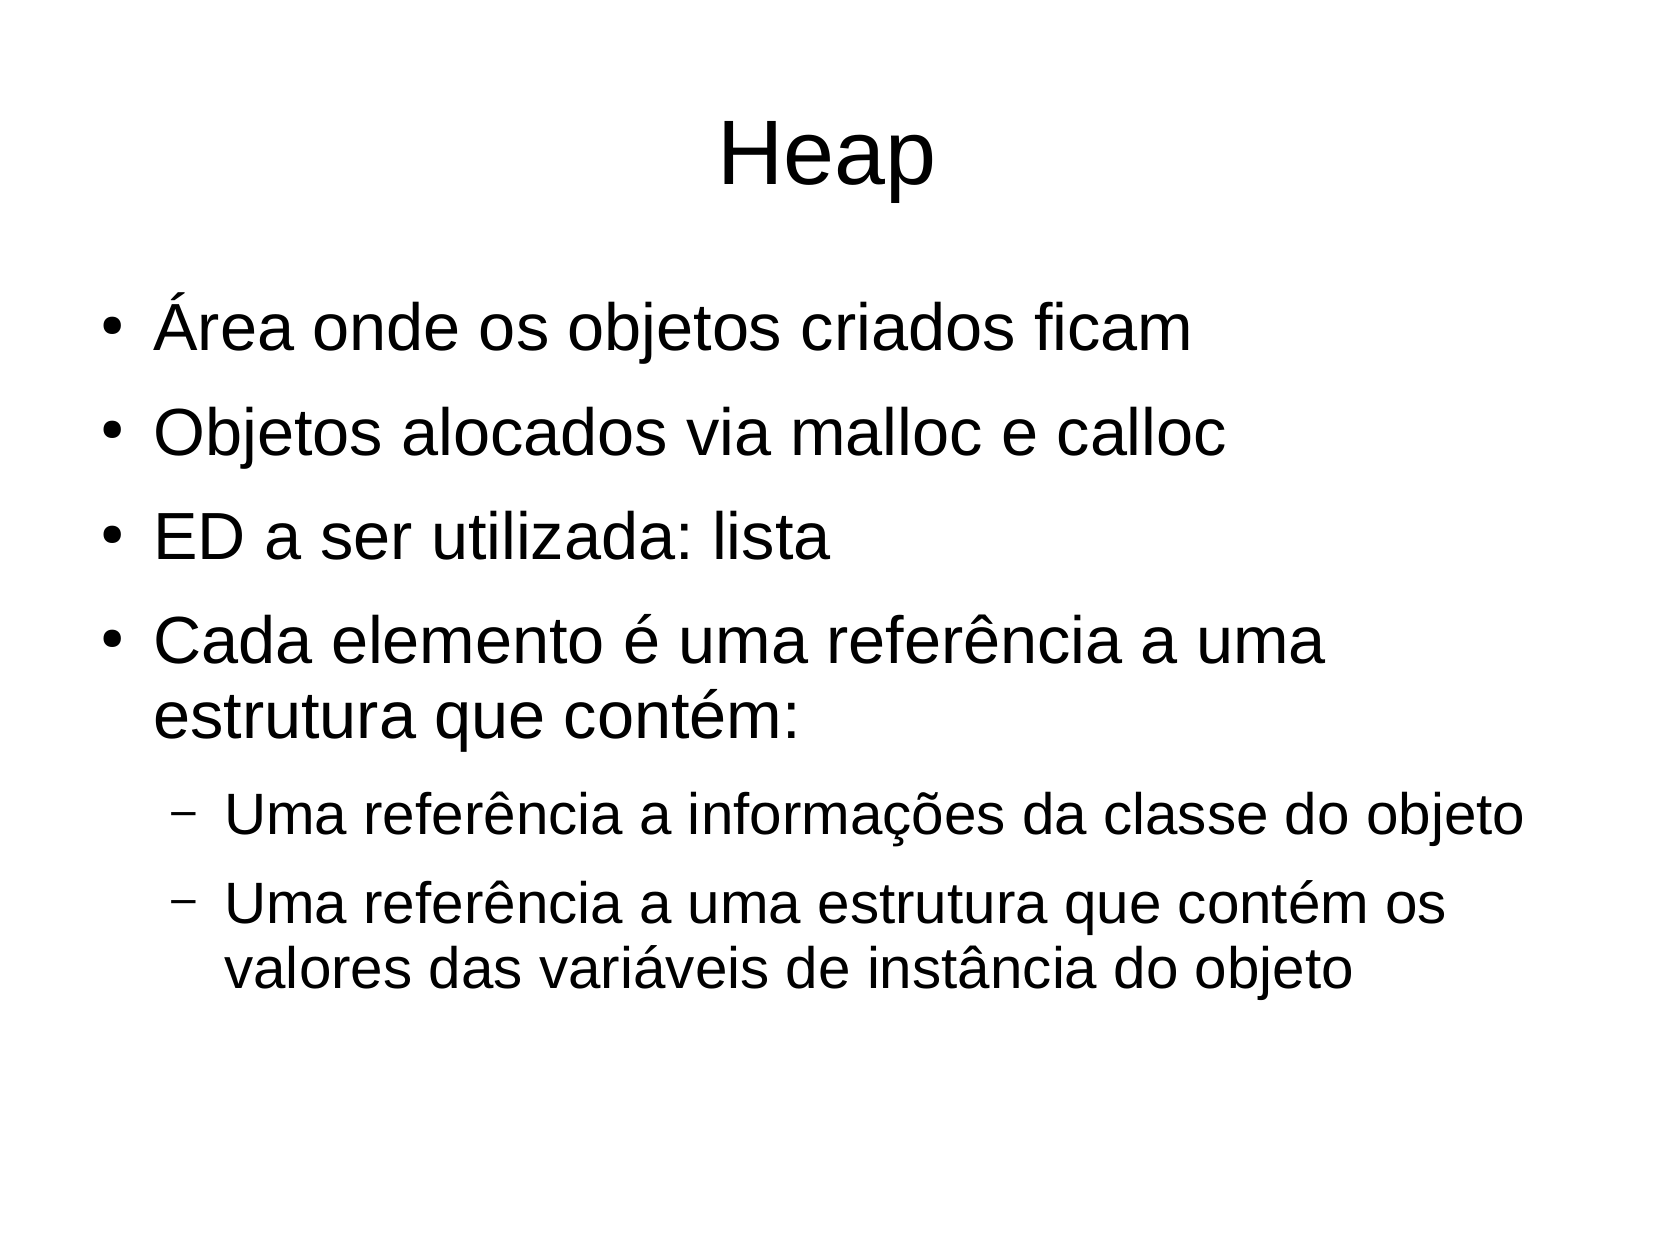

# Heap
Área onde os objetos criados ficam
Objetos alocados via malloc e calloc
ED a ser utilizada: lista
Cada elemento é uma referência a uma estrutura que contém:
Uma referência a informações da classe do objeto
Uma referência a uma estrutura que contém os valores das variáveis de instância do objeto